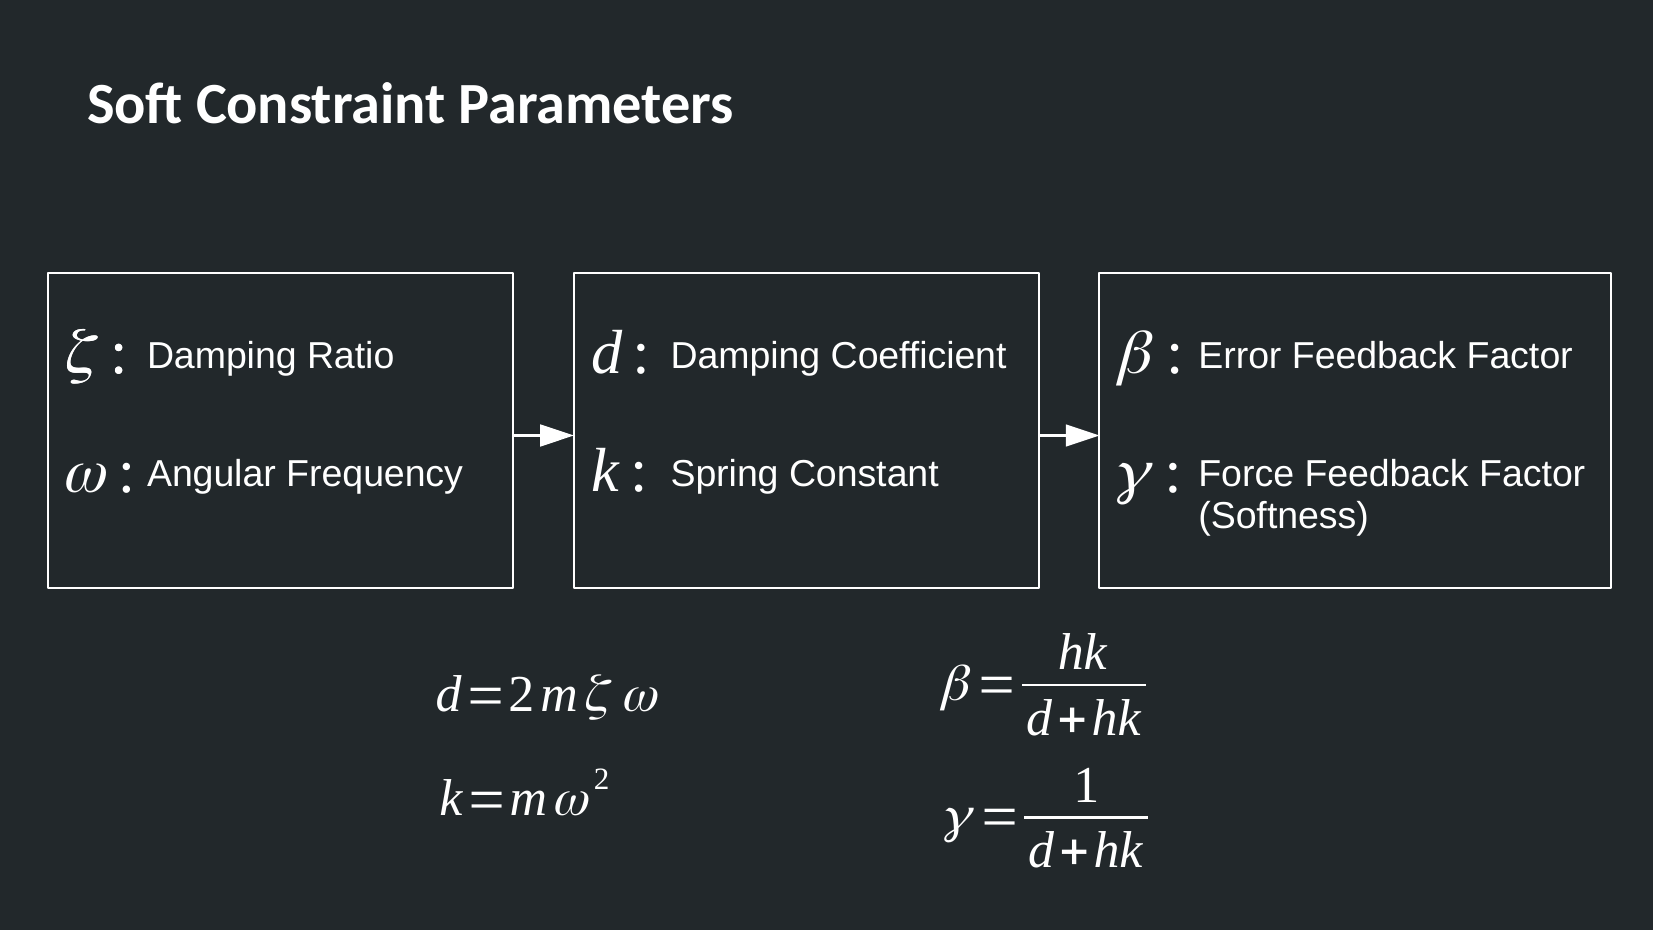

Soft Constraint Parameters
Damping Ratio
Damping Coefficient
Error Feedback Factor
Angular Frequency
Spring Constant
Force Feedback Factor
(Softness)